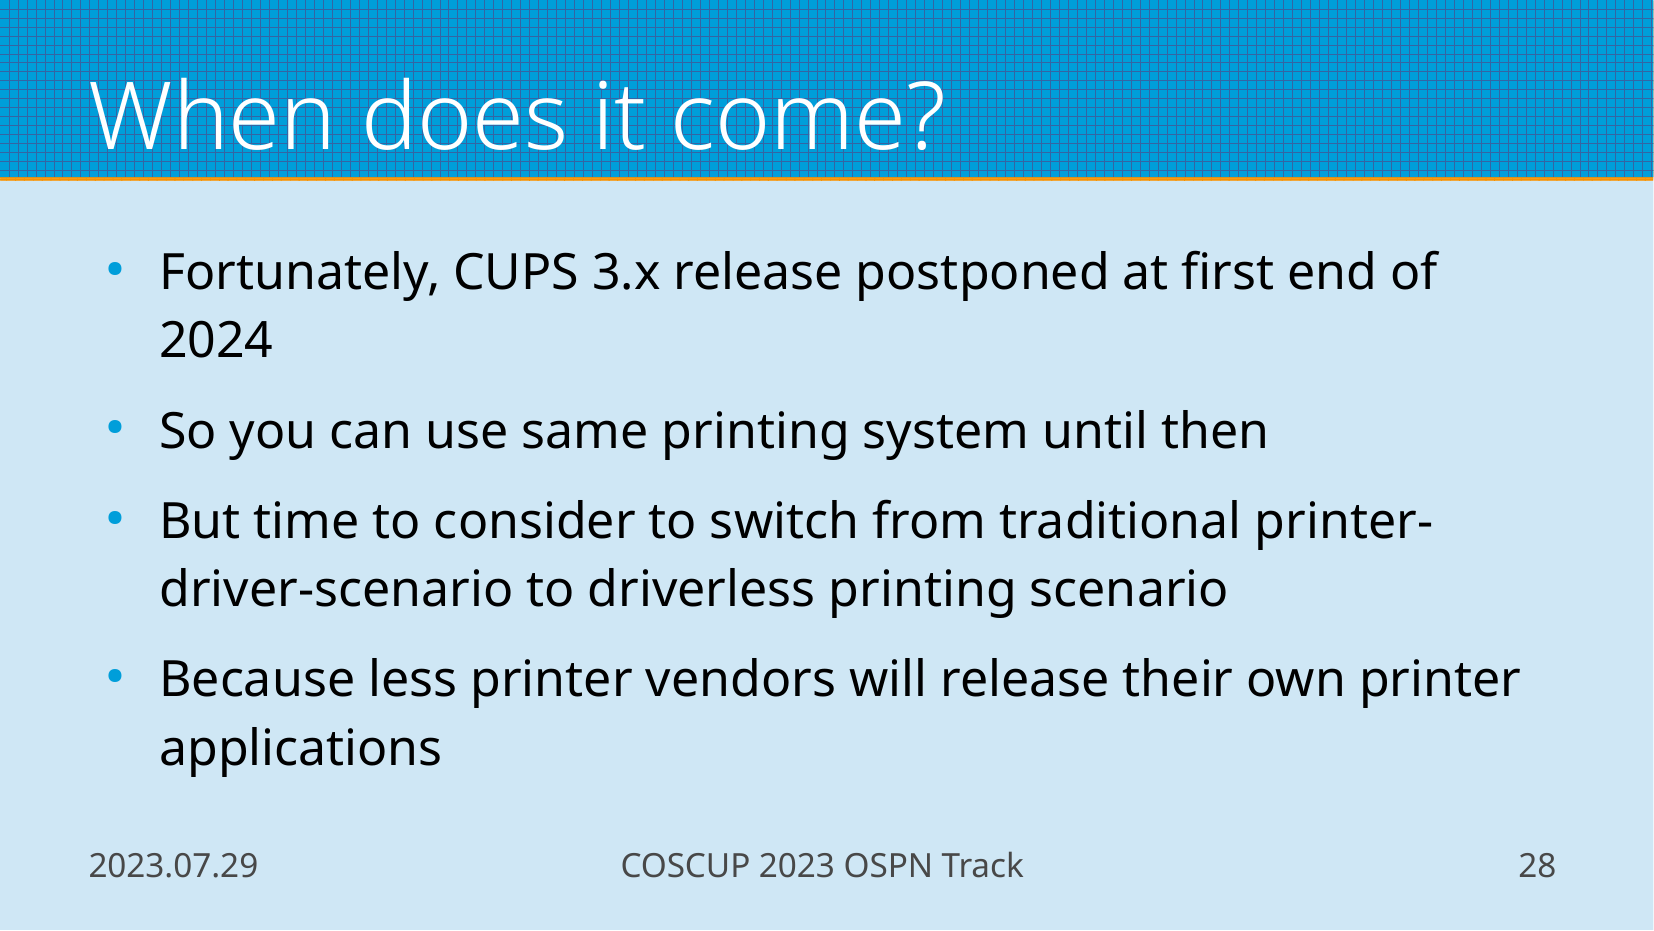

# When does it come?
Fortunately, CUPS 3.x release postponed at first end of 2024
So you can use same printing system until then
But time to consider to switch from traditional printer-driver-scenario to driverless printing scenario
Because less printer vendors will release their own printer applications
2023.07.29
COSCUP 2023 OSPN Track
28